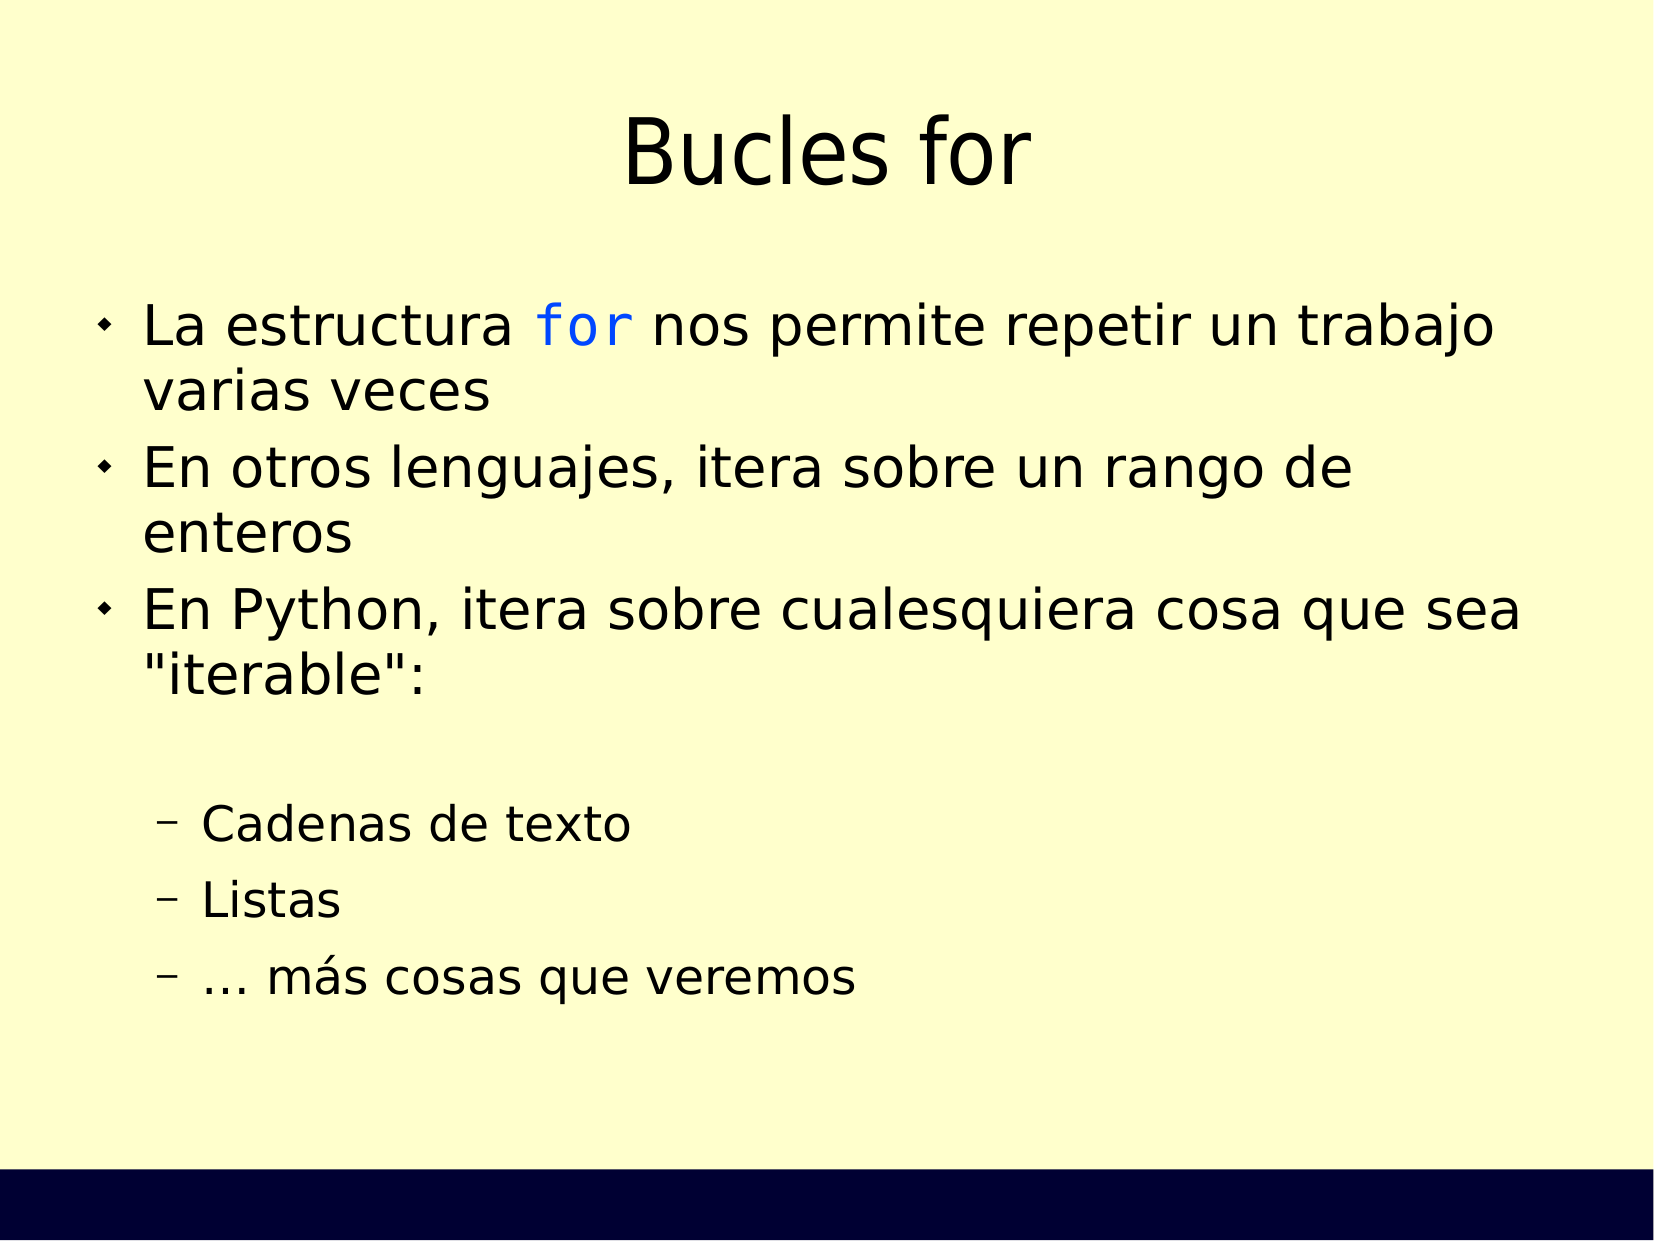

# Bucles for
La estructura for nos permite repetir un trabajo varias veces
En otros lenguajes, itera sobre un rango de enteros
En Python, itera sobre cualesquiera cosa que sea "iterable":
Cadenas de texto
Listas
… más cosas que veremos